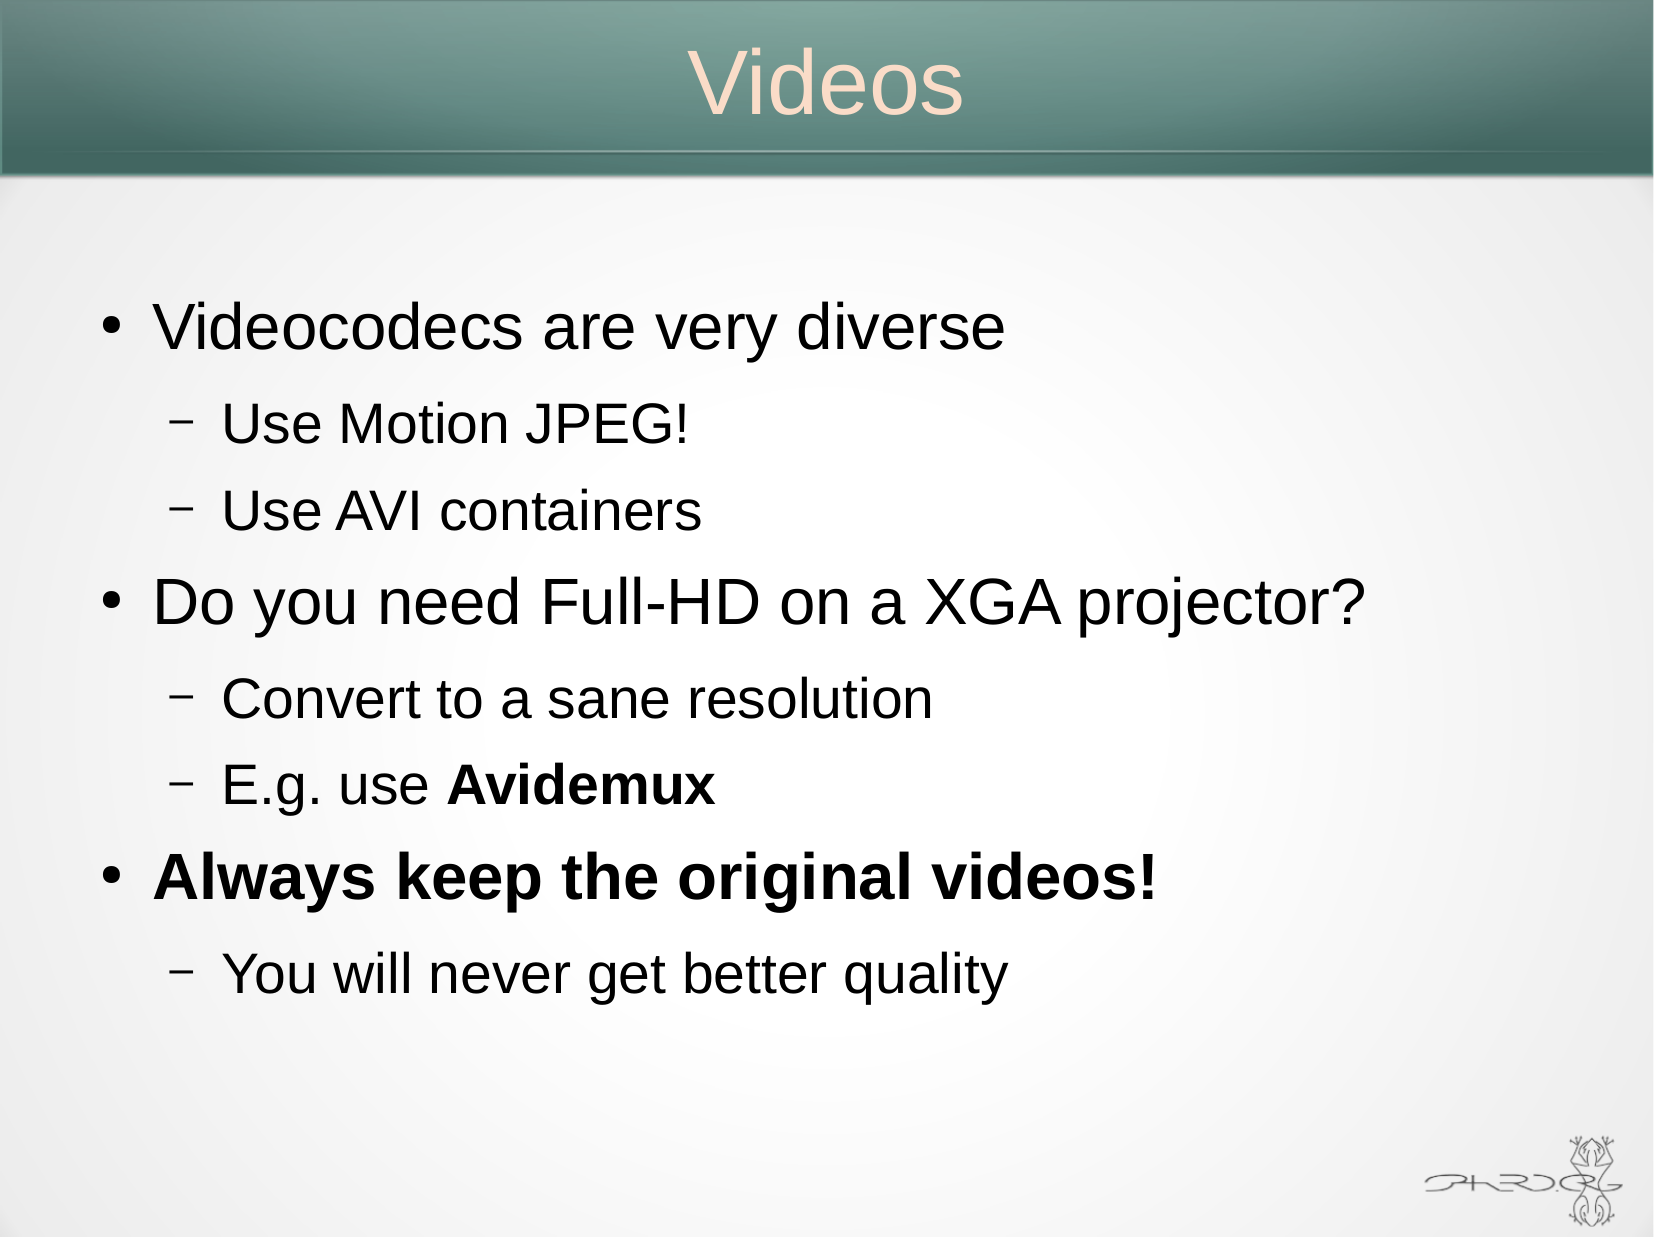

# Videos
Videocodecs are very diverse
Use Motion JPEG!
Use AVI containers
Do you need Full-HD on a XGA projector?
Convert to a sane resolution
E.g. use Avidemux
Always keep the original videos!
You will never get better quality